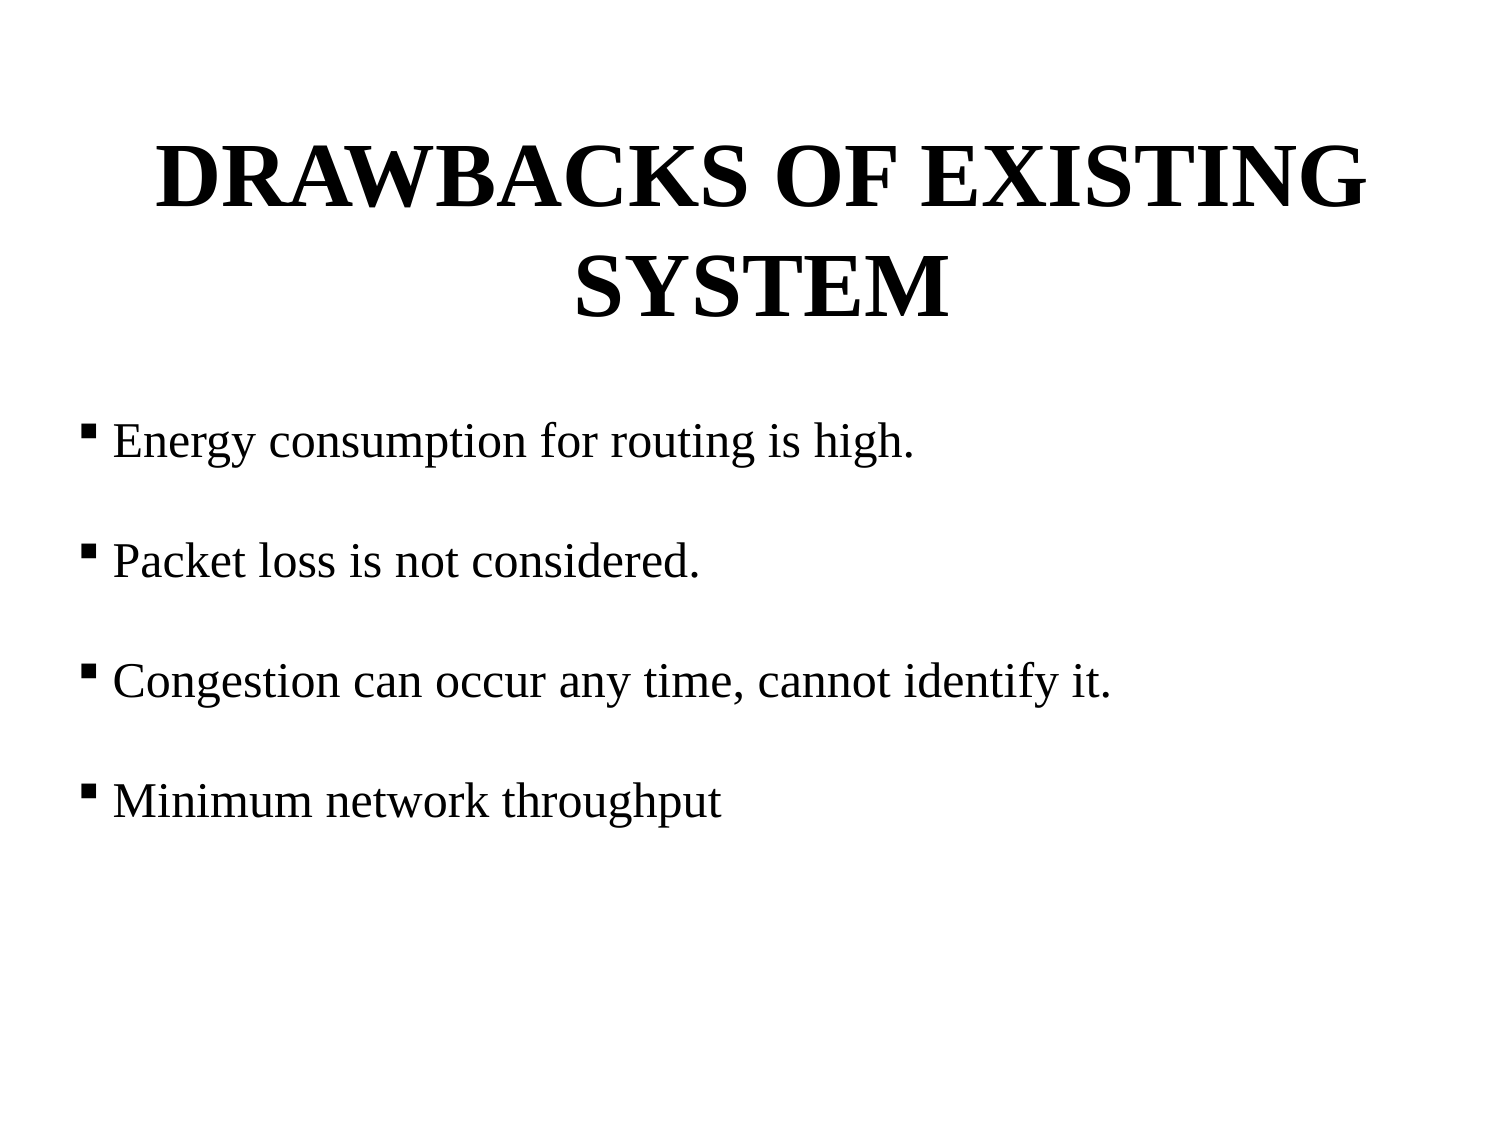

# DRAWBACKS OF EXISTING SYSTEM
 Energy consumption for routing is high.
 Packet loss is not considered.
 Congestion can occur any time, cannot identify it.
 Minimum network throughput